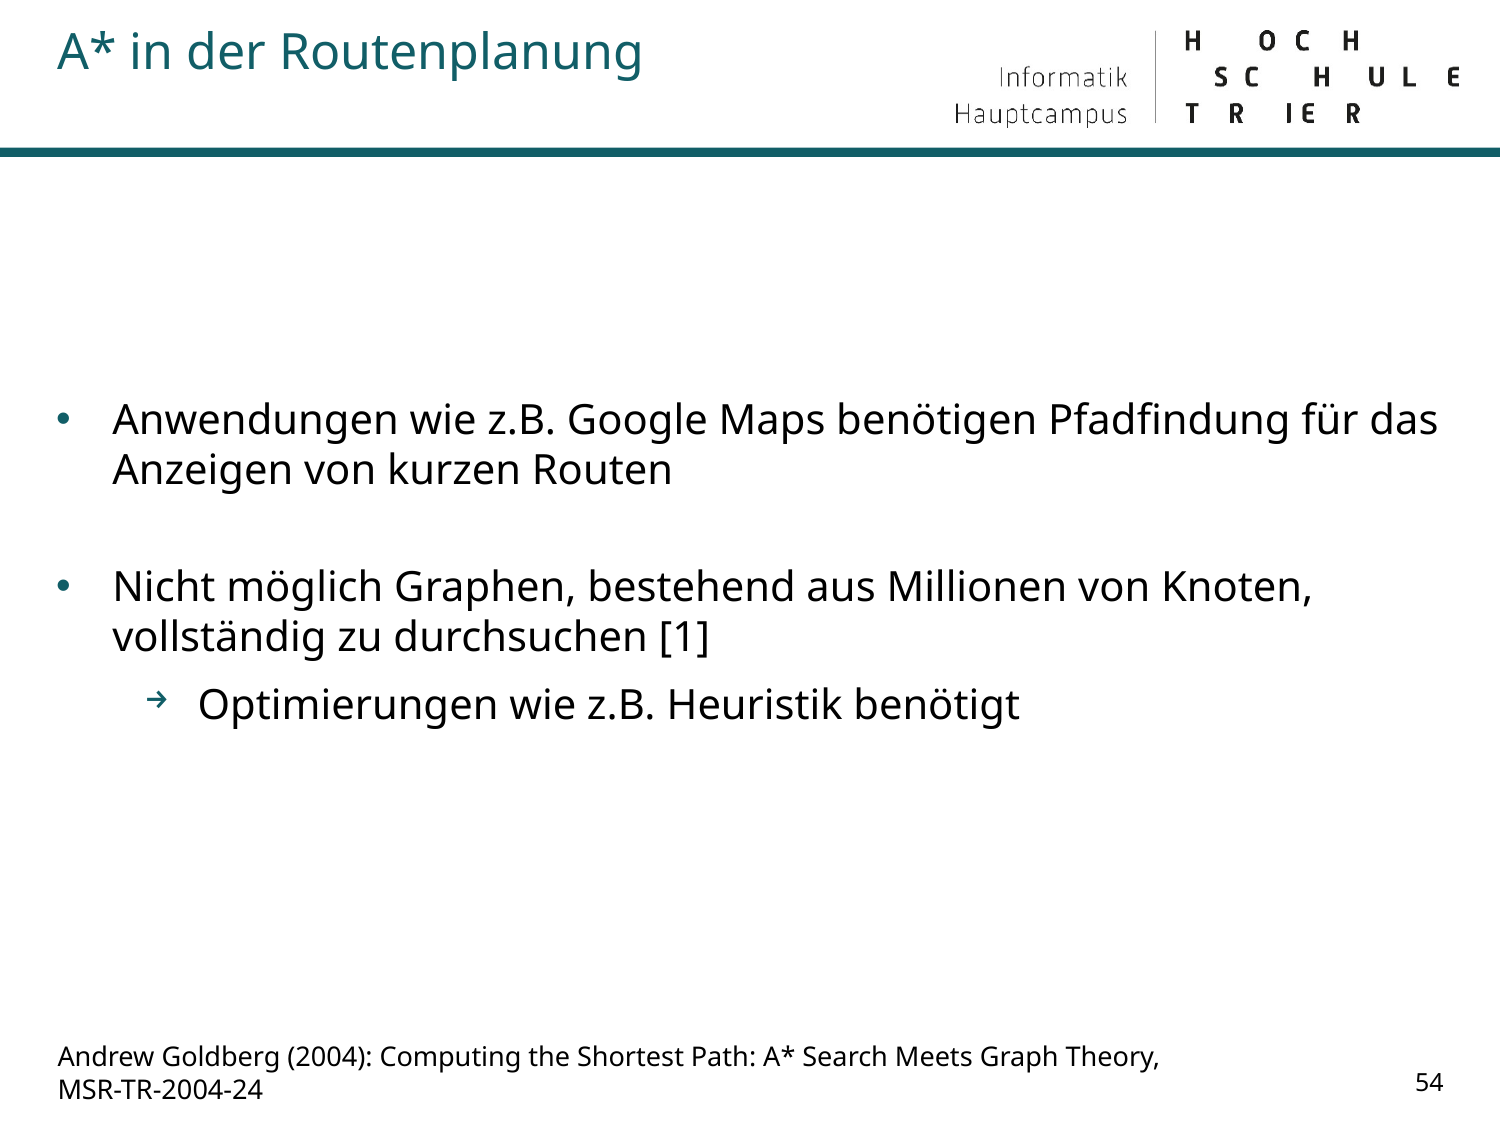

A* in der Routenplanung
# Anwendungen wie z.B. Google Maps benötigen Pfadfindung für das Anzeigen von kurzen Routen
Nicht möglich Graphen, bestehend aus Millionen von Knoten, vollständig zu durchsuchen [1]
Optimierungen wie z.B. Heuristik benötigt
Andrew Goldberg (2004): Computing the Shortest Path: A* Search Meets Graph Theory, MSR-TR-2004-24